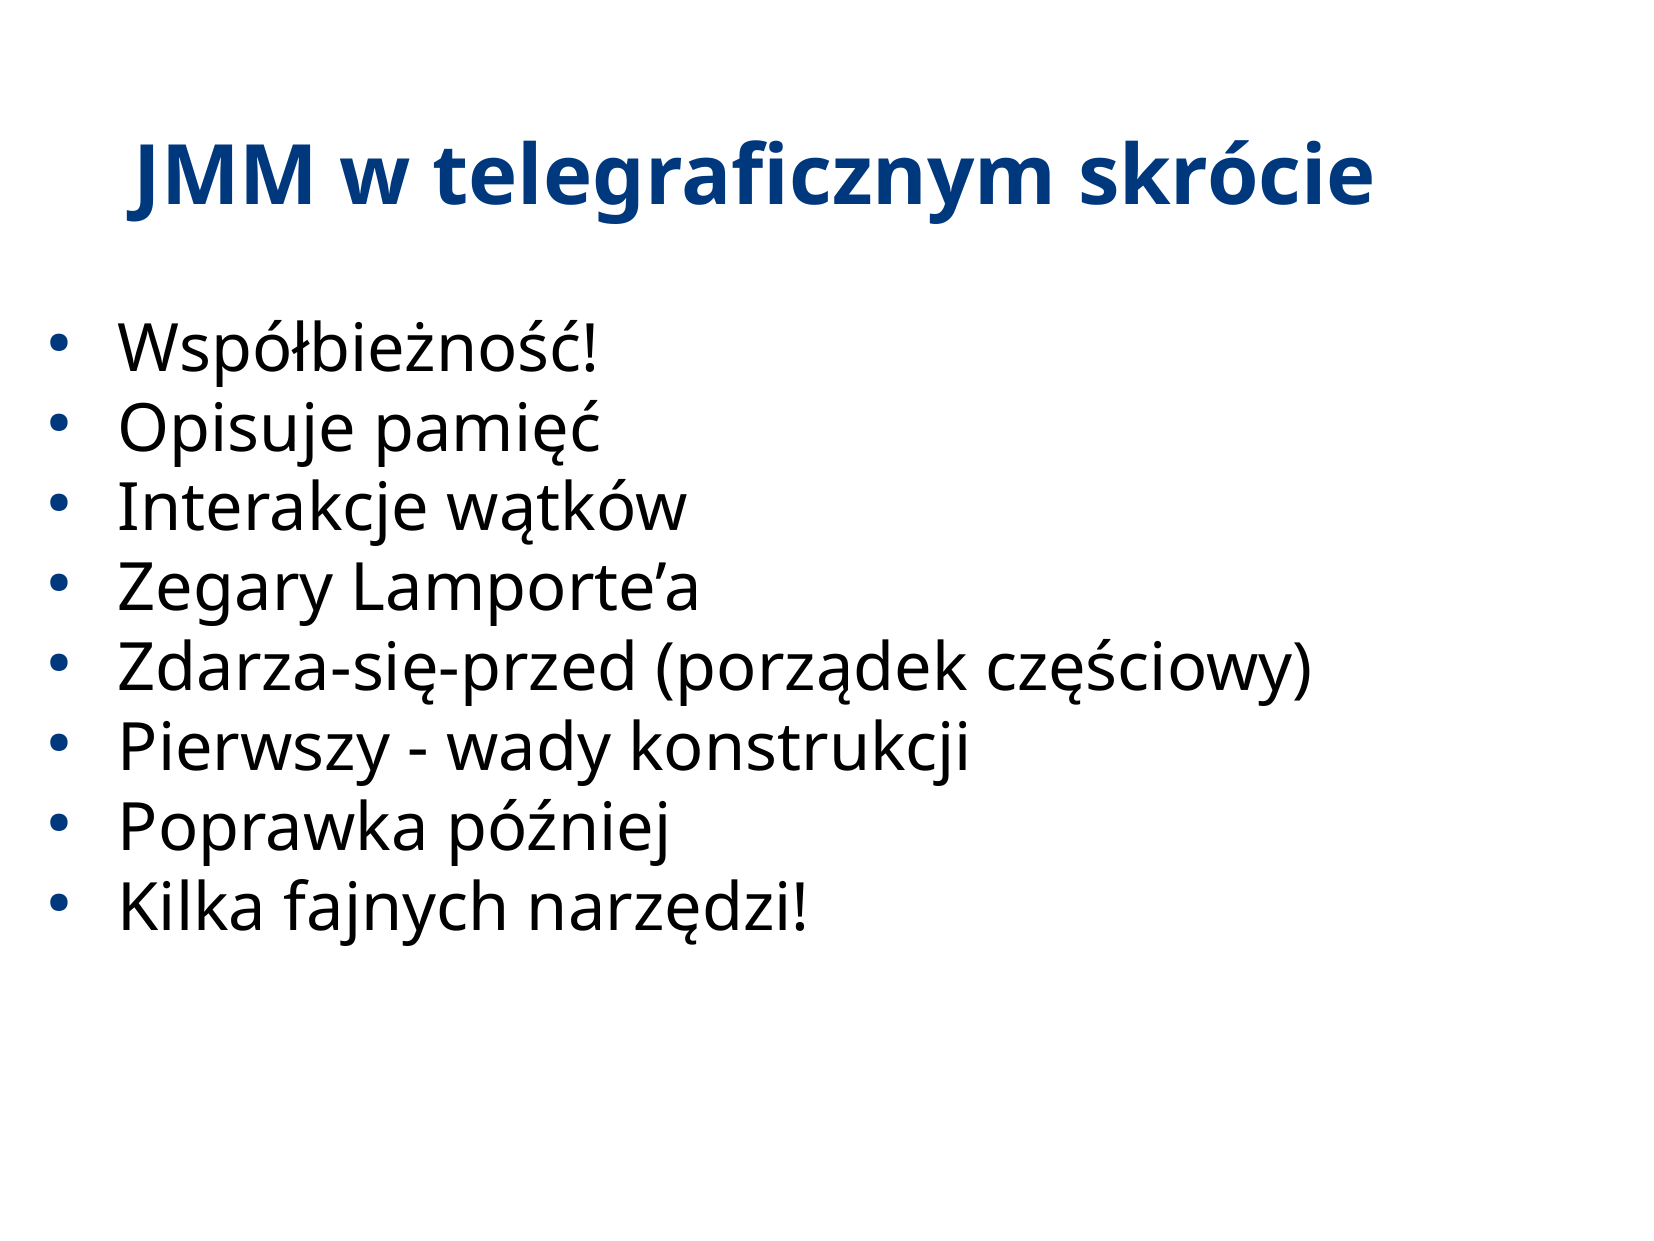

# JMM w telegraficznym skrócie
Współbieżność!
Opisuje pamięć
Interakcje wątków
Zegary Lamporte’a
Zdarza-się-przed (porządek częściowy)
Pierwszy - wady konstrukcji
Poprawka później
Kilka fajnych narzędzi!